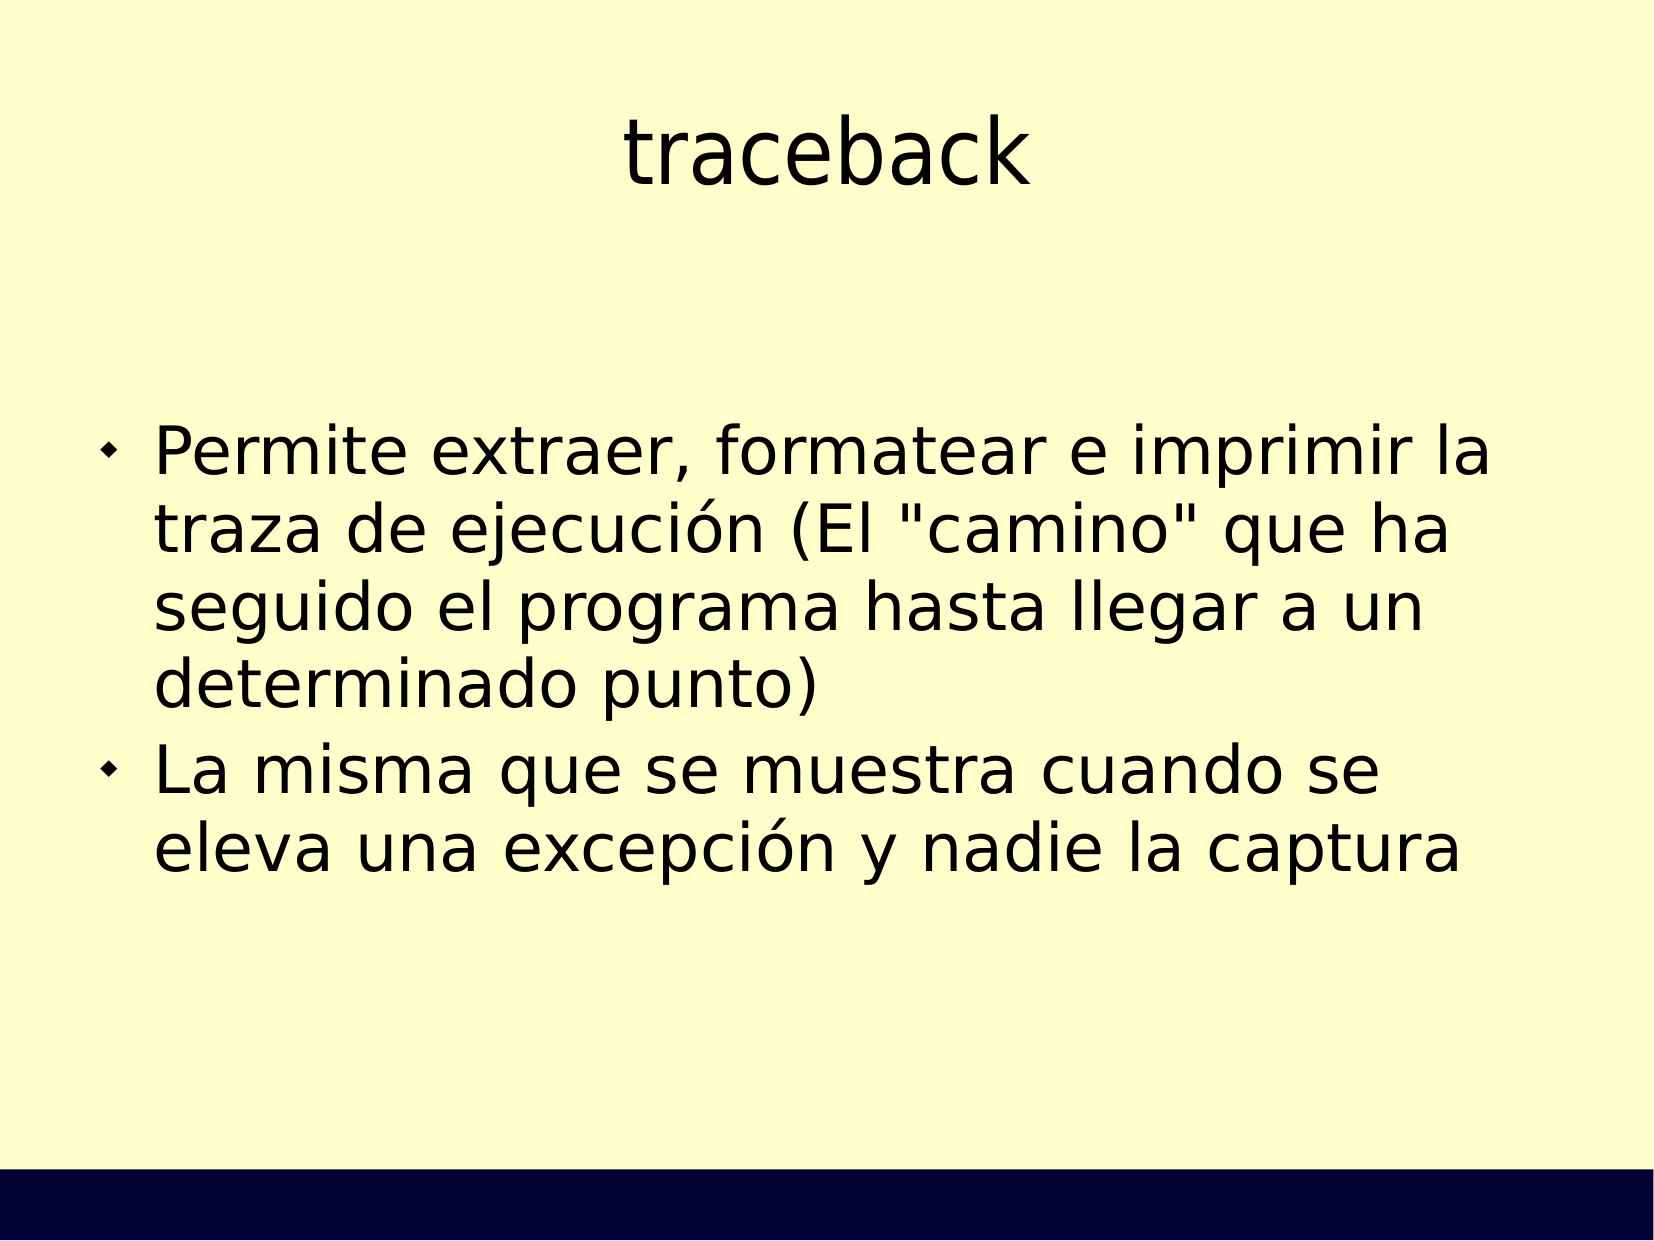

# traceback
Permite extraer, formatear e imprimir la traza de ejecución (El "camino" que ha seguido el programa hasta llegar a un determinado punto)
La misma que se muestra cuando se eleva una excepción y nadie la captura